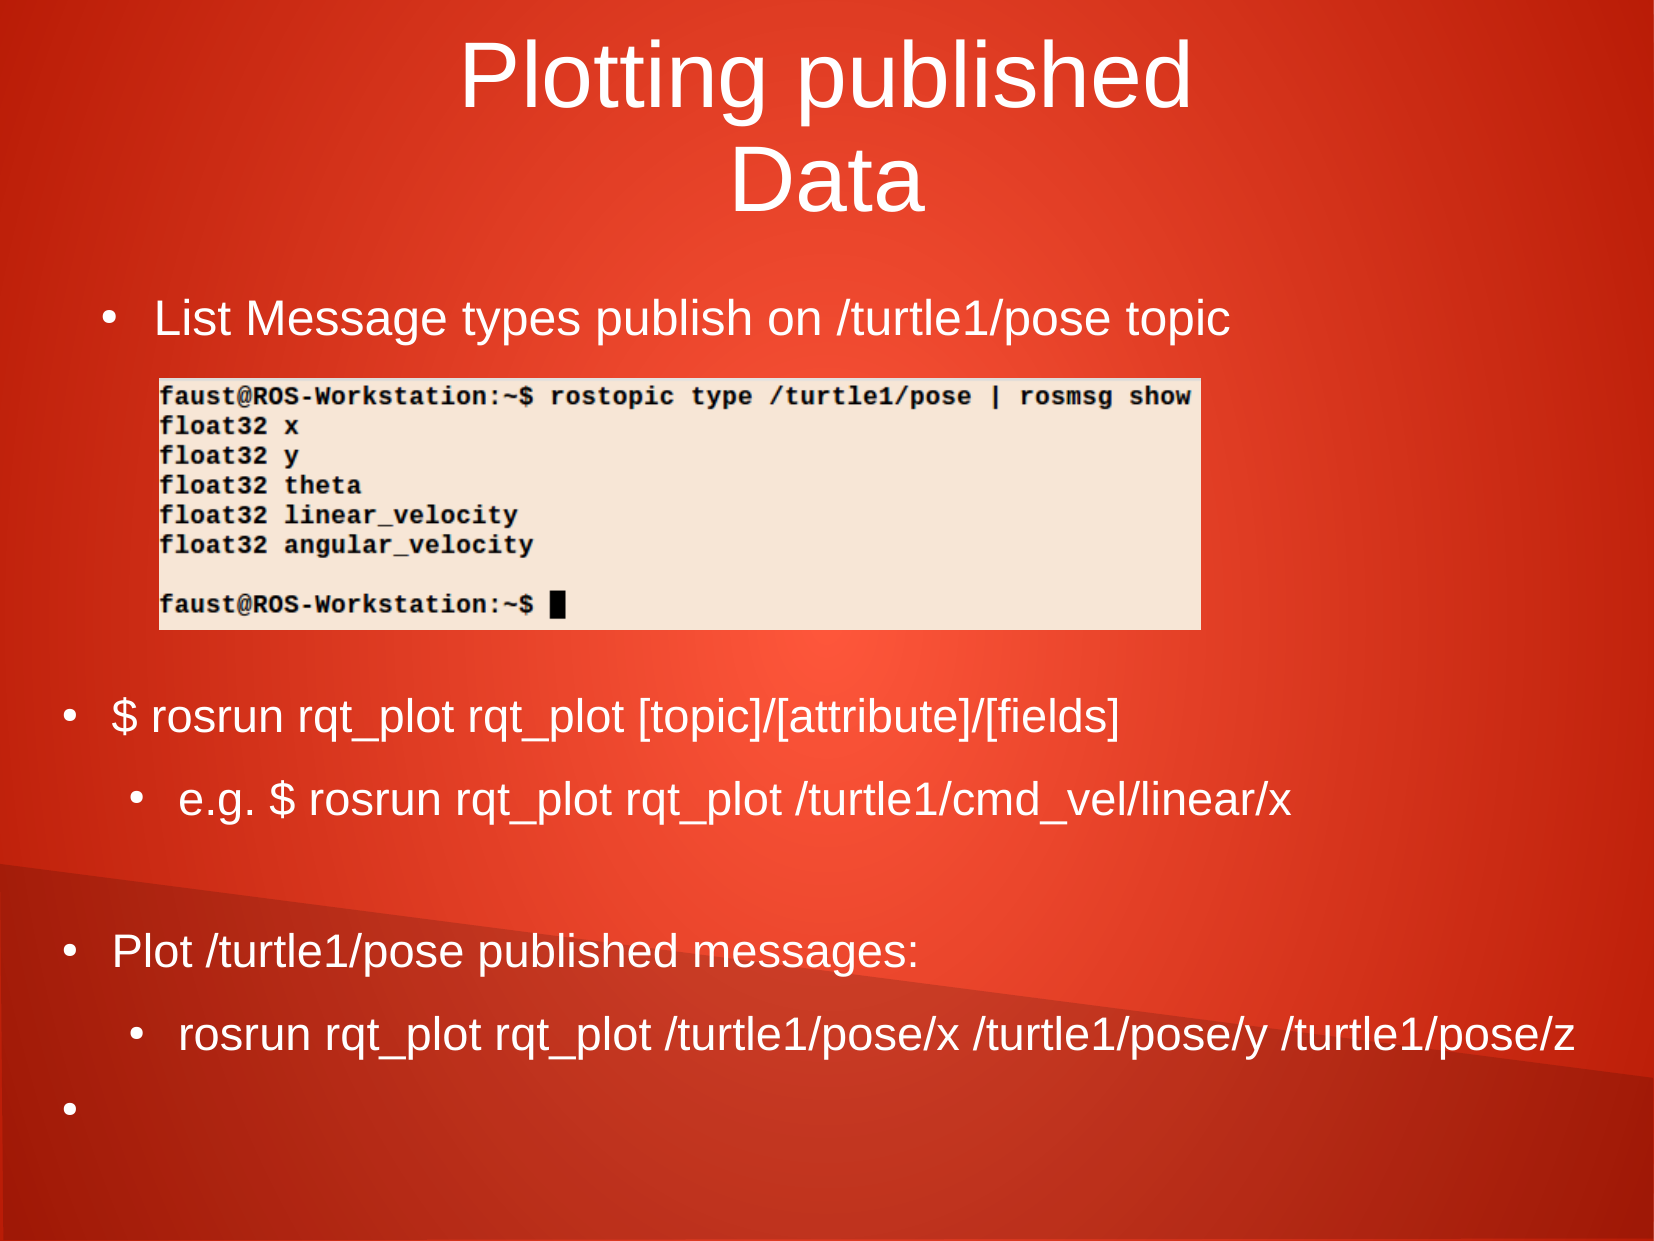

# Plotting published Data
List Message types publish on /turtle1/pose topic
$ rosrun rqt_plot rqt_plot [topic]/[attribute]/[fields]
e.g. $ rosrun rqt_plot rqt_plot /turtle1/cmd_vel/linear/x
Plot /turtle1/pose published messages:
rosrun rqt_plot rqt_plot /turtle1/pose/x /turtle1/pose/y /turtle1/pose/z